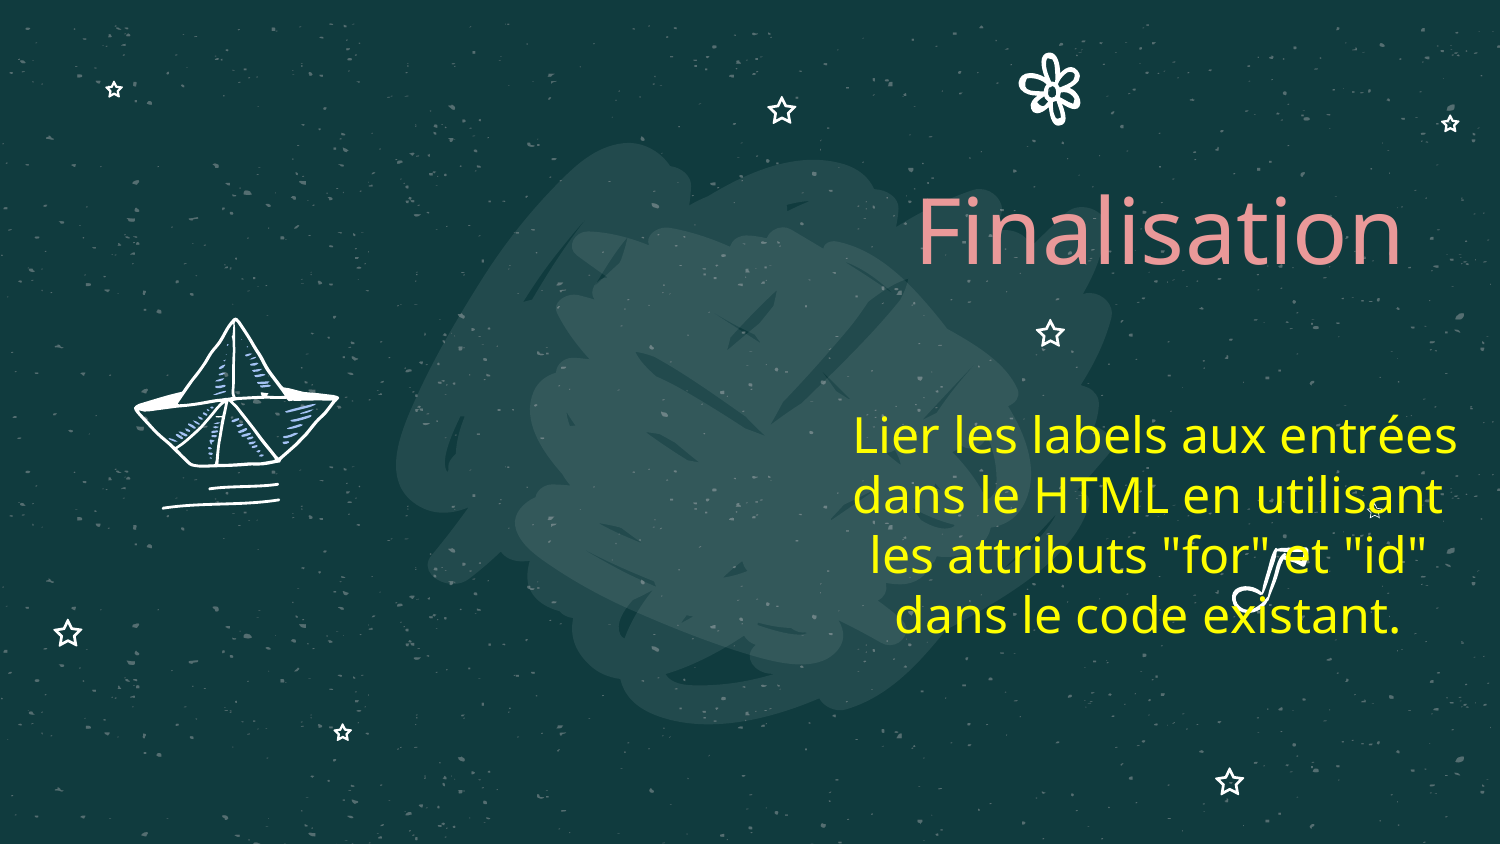

# Finalisation
 Lier les labels aux entrées dans le HTML en utilisant les attributs "for" et "id" dans le code existant.